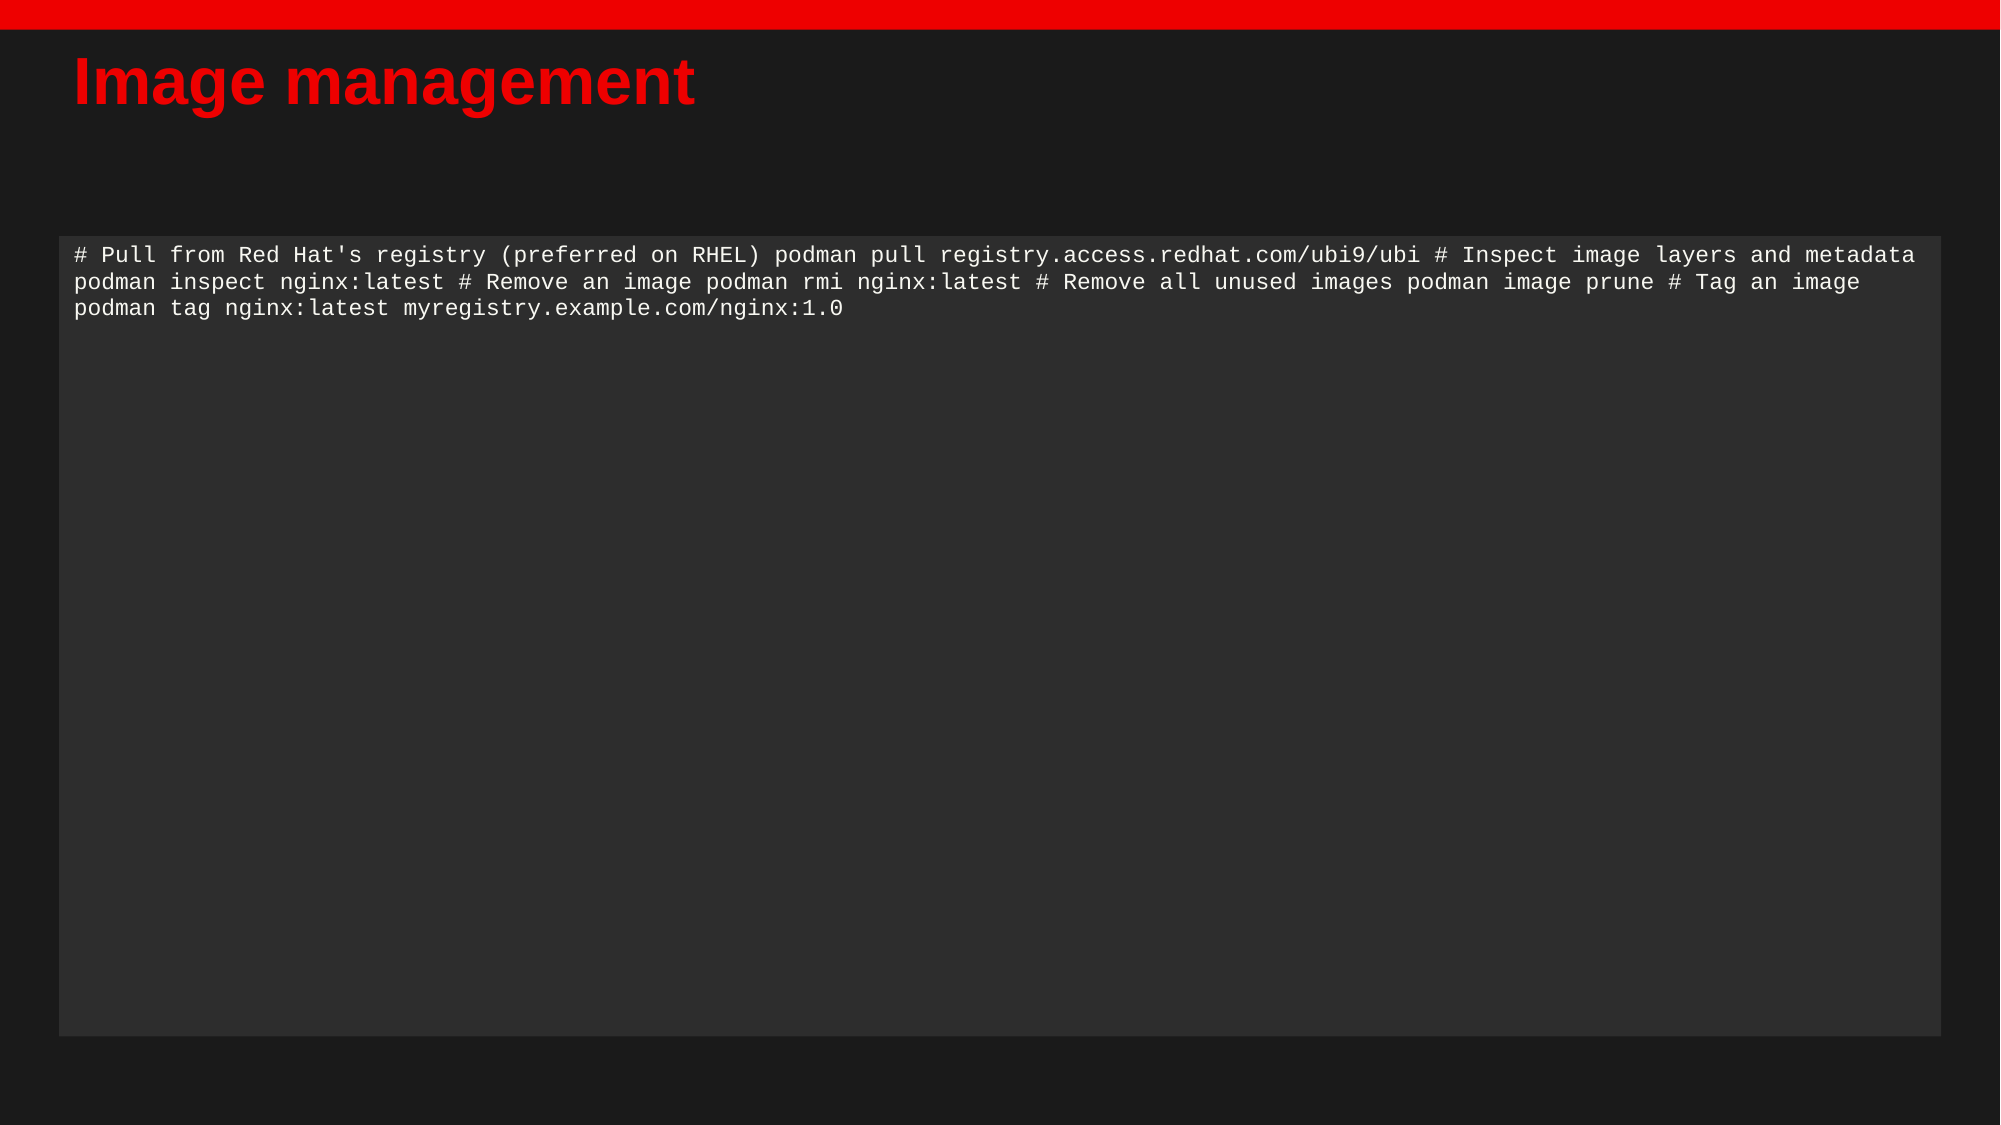

Image management
# Pull from Red Hat's registry (preferred on RHEL) podman pull registry.access.redhat.com/ubi9/ubi # Inspect image layers and metadata podman inspect nginx:latest # Remove an image podman rmi nginx:latest # Remove all unused images podman image prune # Tag an image podman tag nginx:latest myregistry.example.com/nginx:1.0